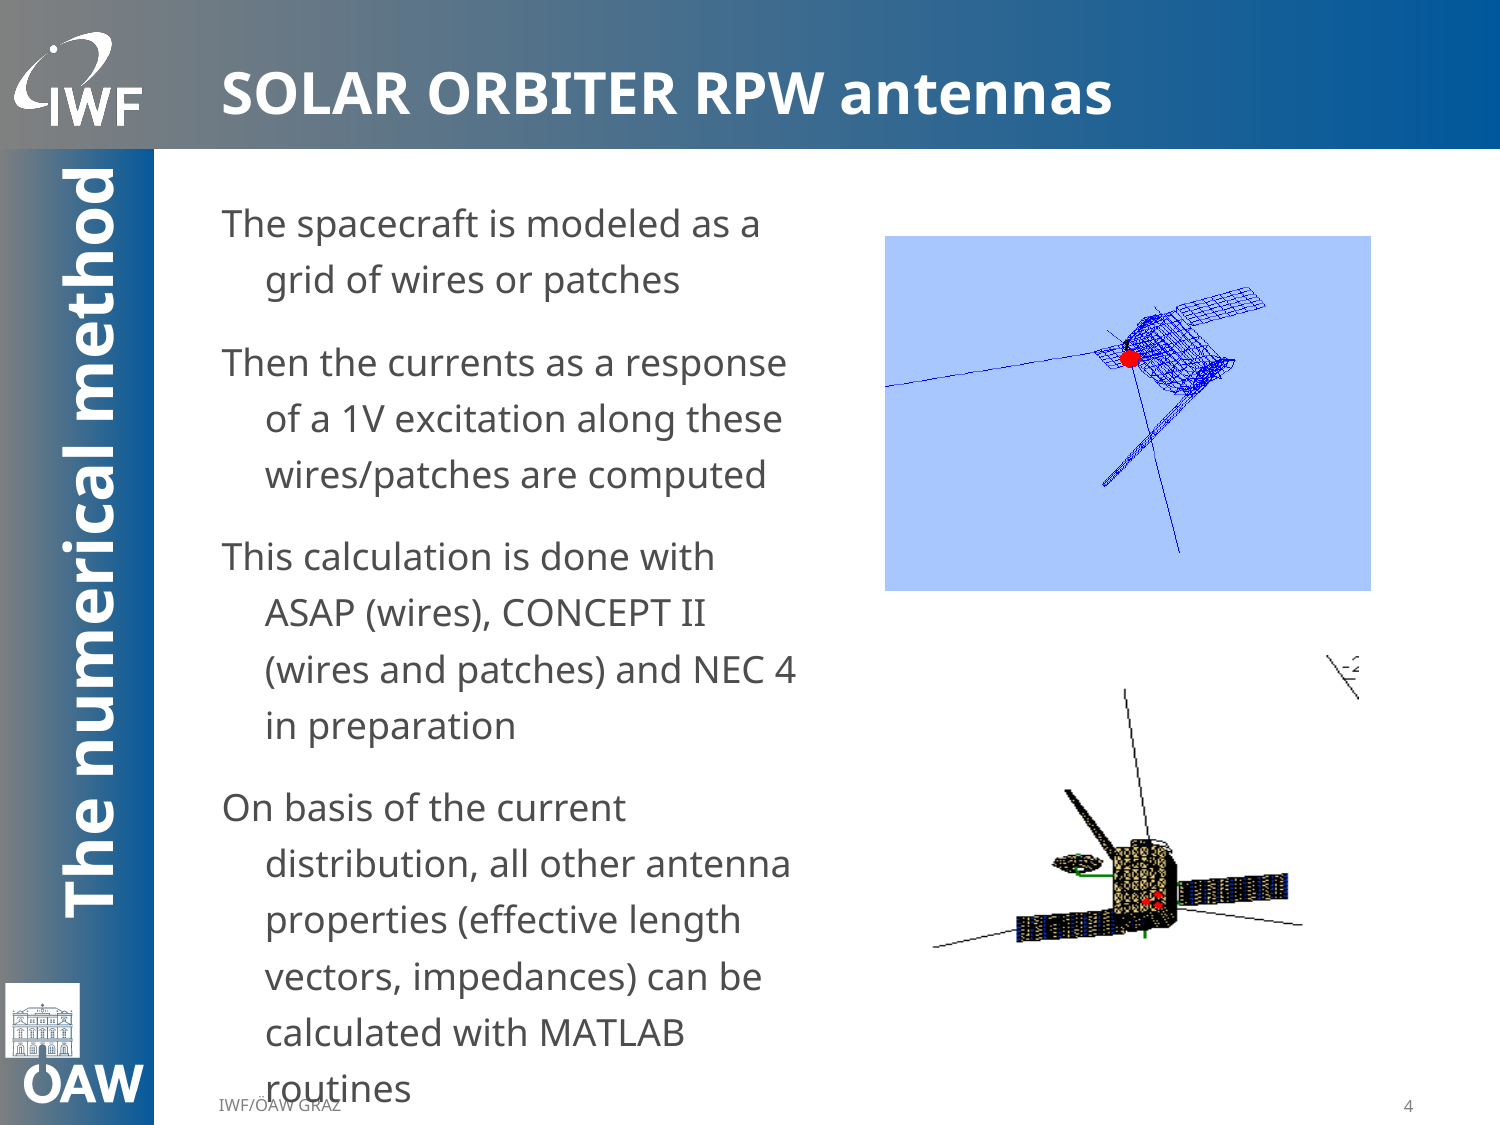

# SOLAR ORBITER RPW antennas
The spacecraft is modeled as a grid of wires or patches
Then the currents as a response of a 1V excitation along these wires/patches are computed
This calculation is done with ASAP (wires), CONCEPT II (wires and patches) and NEC 4 in preparation
On basis of the current distribution, all other antenna properties (effective length vectors, impedances) can be calculated with MATLAB routines
The numerical method
IWF/ÖAW GRAZ
4